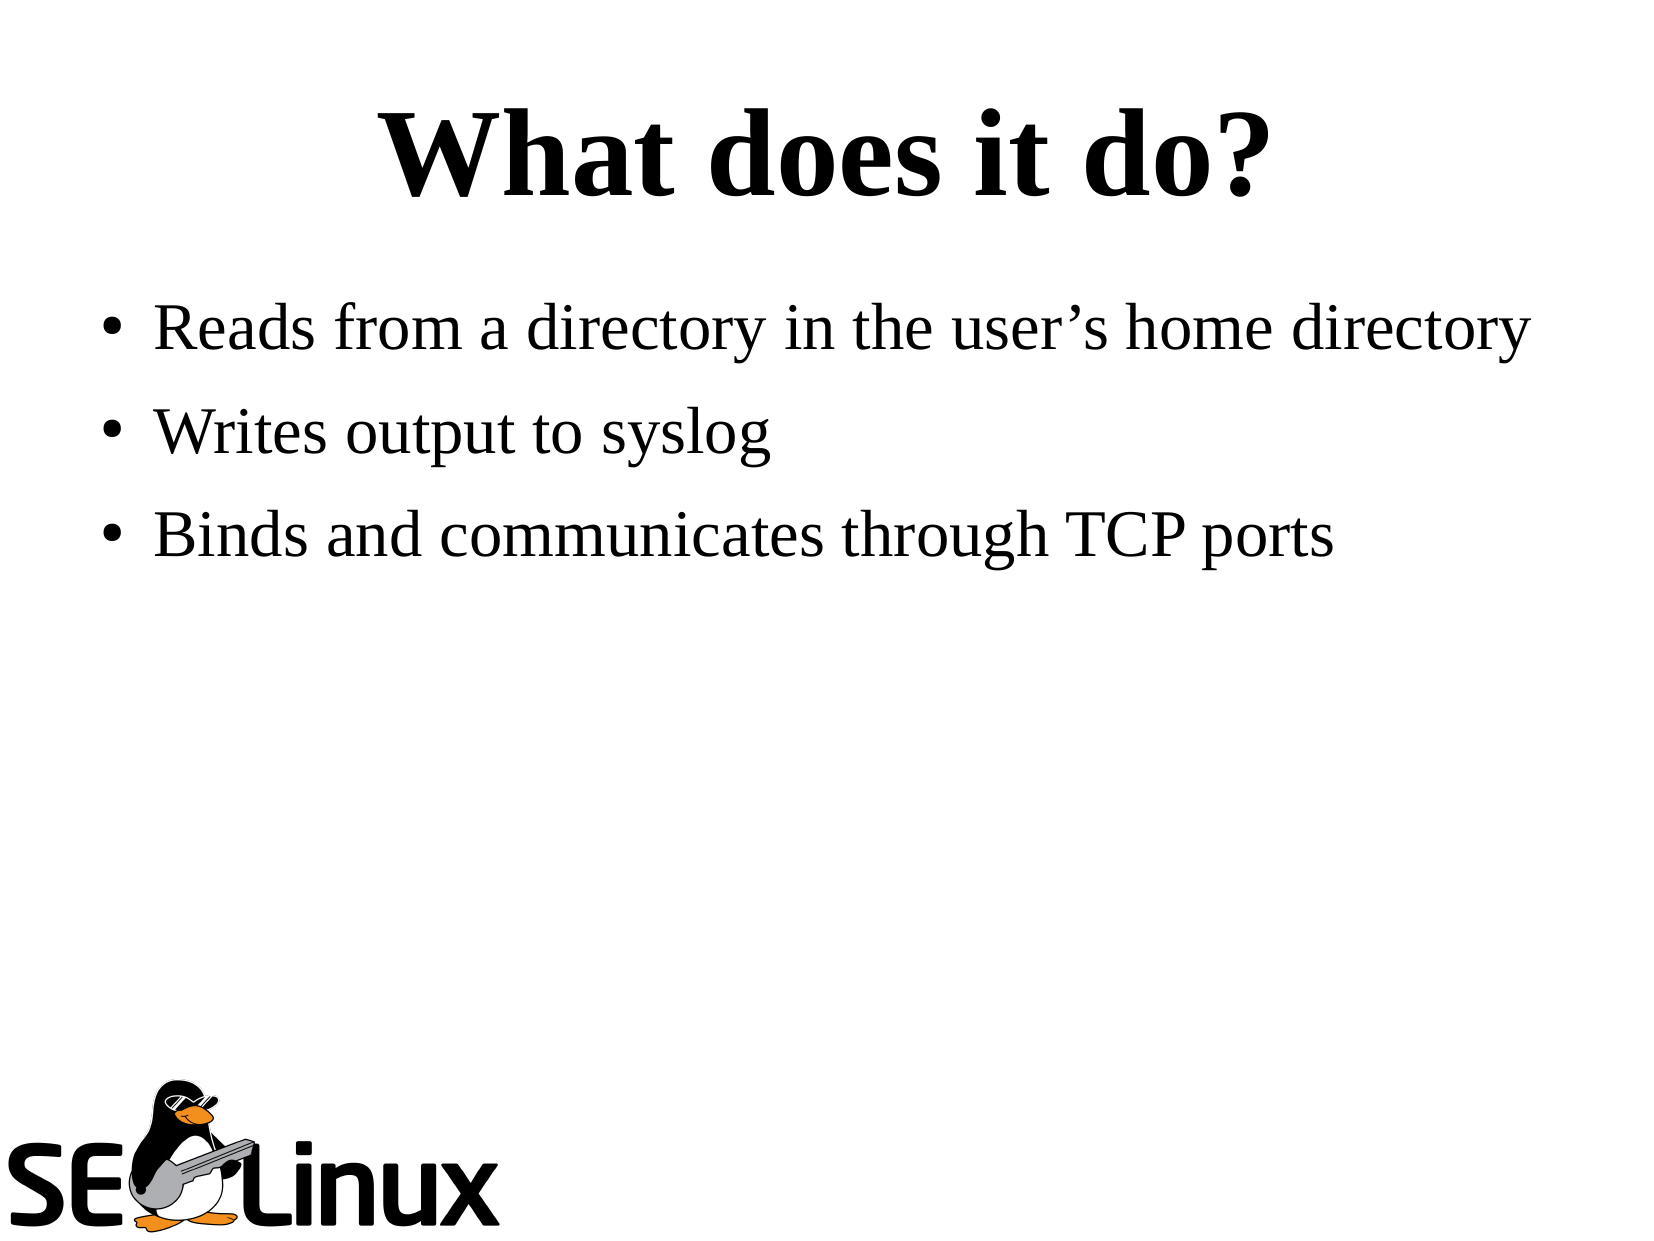

# What does it do?
Reads from a directory in the user’s home directory
Writes output to syslog
Binds and communicates through TCP ports